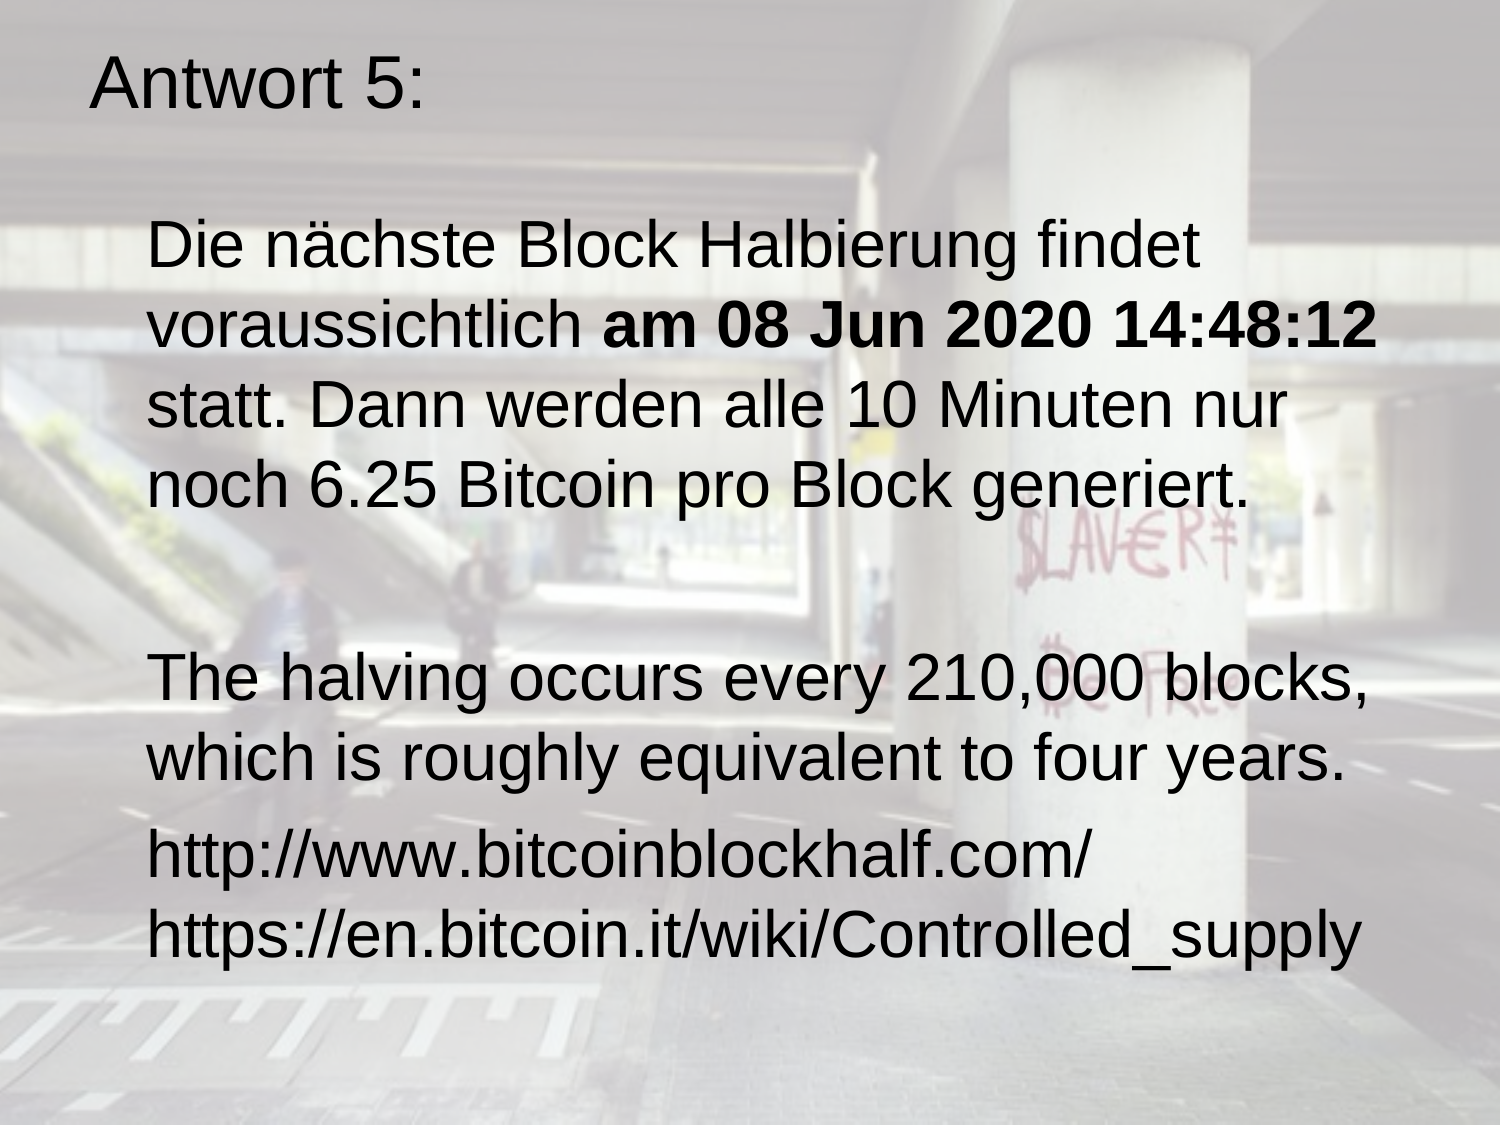

# Antwort 5:
Die nächste Block Halbierung findet voraussichtlich am 08 Jun 2020 14:48:12 statt. Dann werden alle 10 Minuten nur noch 6.25 Bitcoin pro Block generiert.
The halving occurs every 210,000 blocks, which is roughly equivalent to four years.
http://www.bitcoinblockhalf.com/ https://en.bitcoin.it/wiki/Controlled_supply